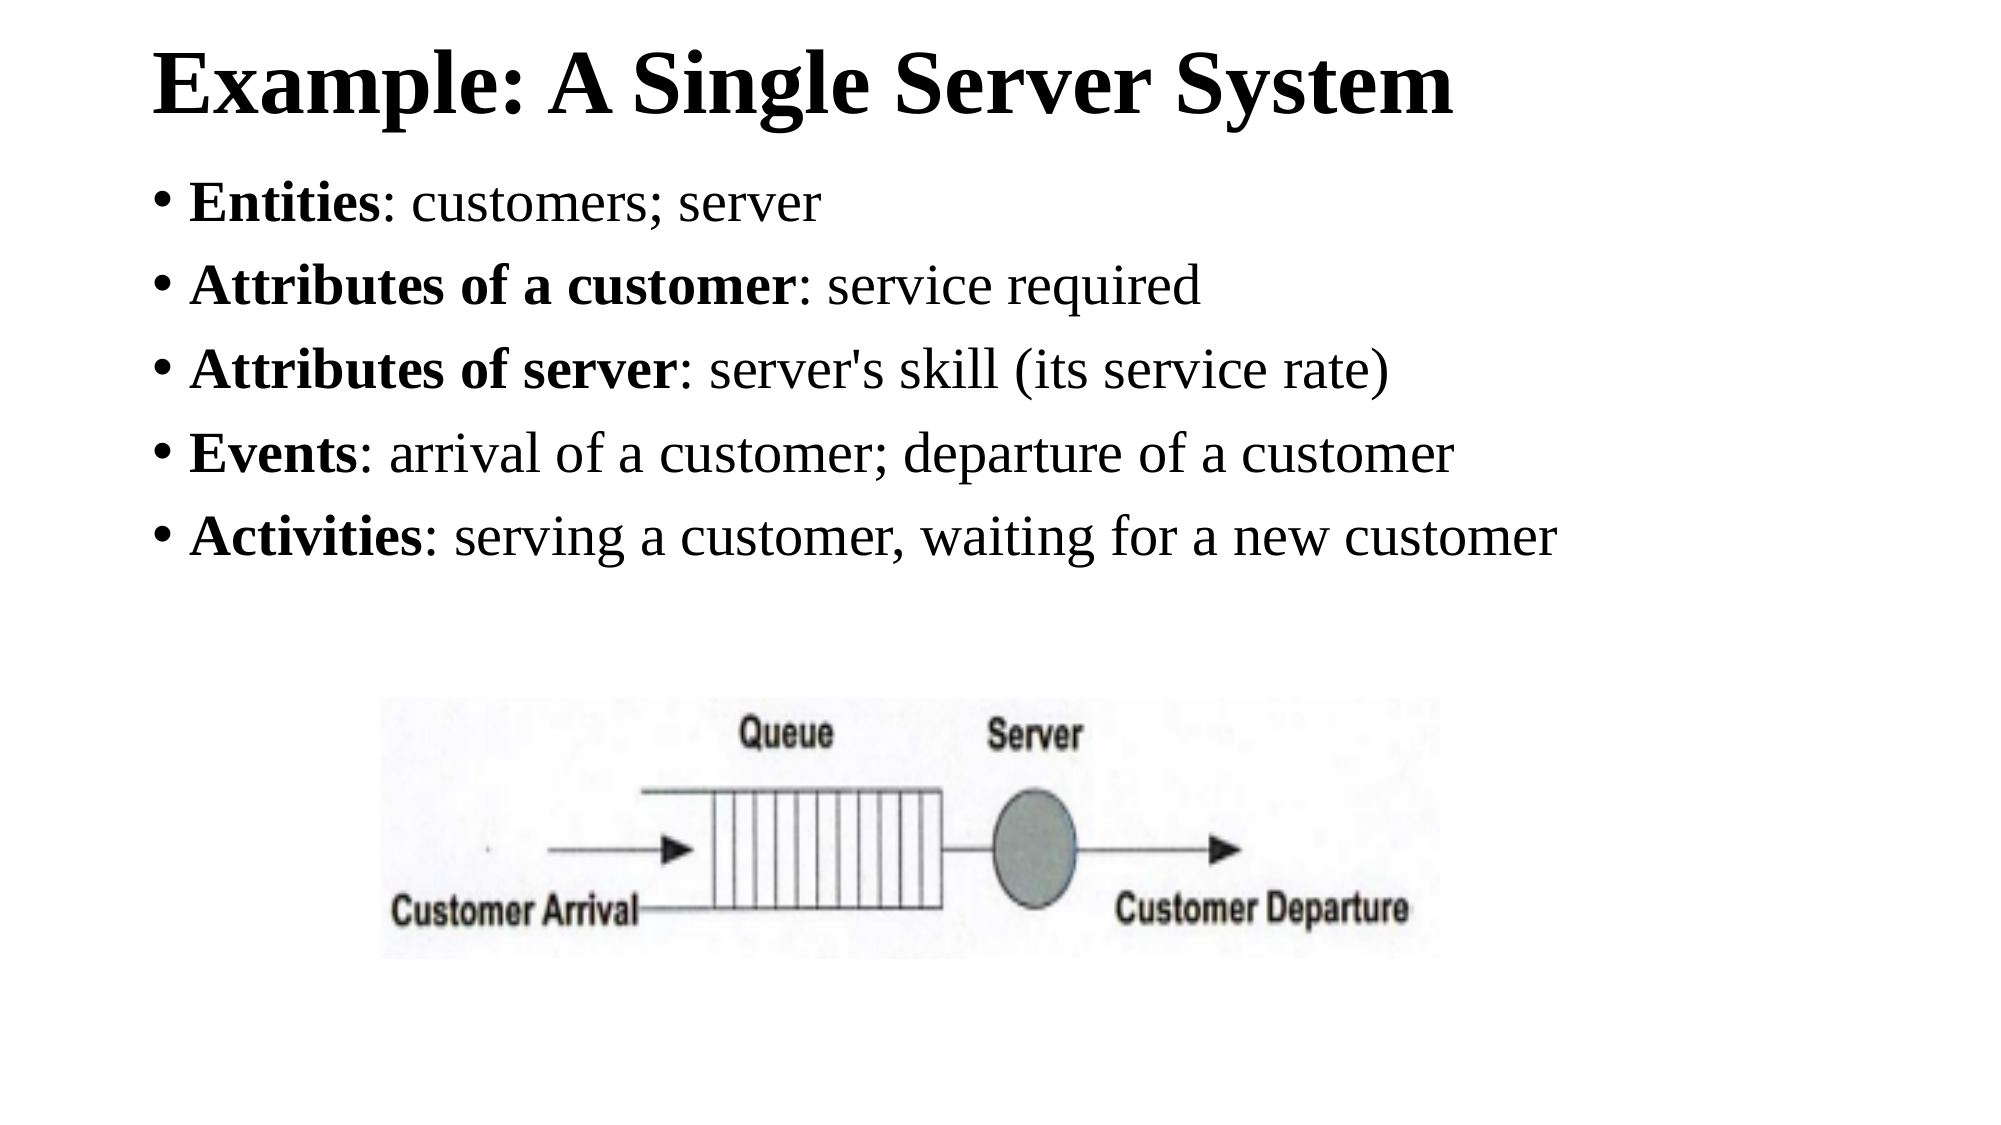

# Example: A Single Server System
Entities: customers; server
Attributes of a customer: service required
Attributes of server: server's skill (its service rate)
Events: arrival of a customer; departure of a customer
Activities: serving a customer, waiting for a new customer